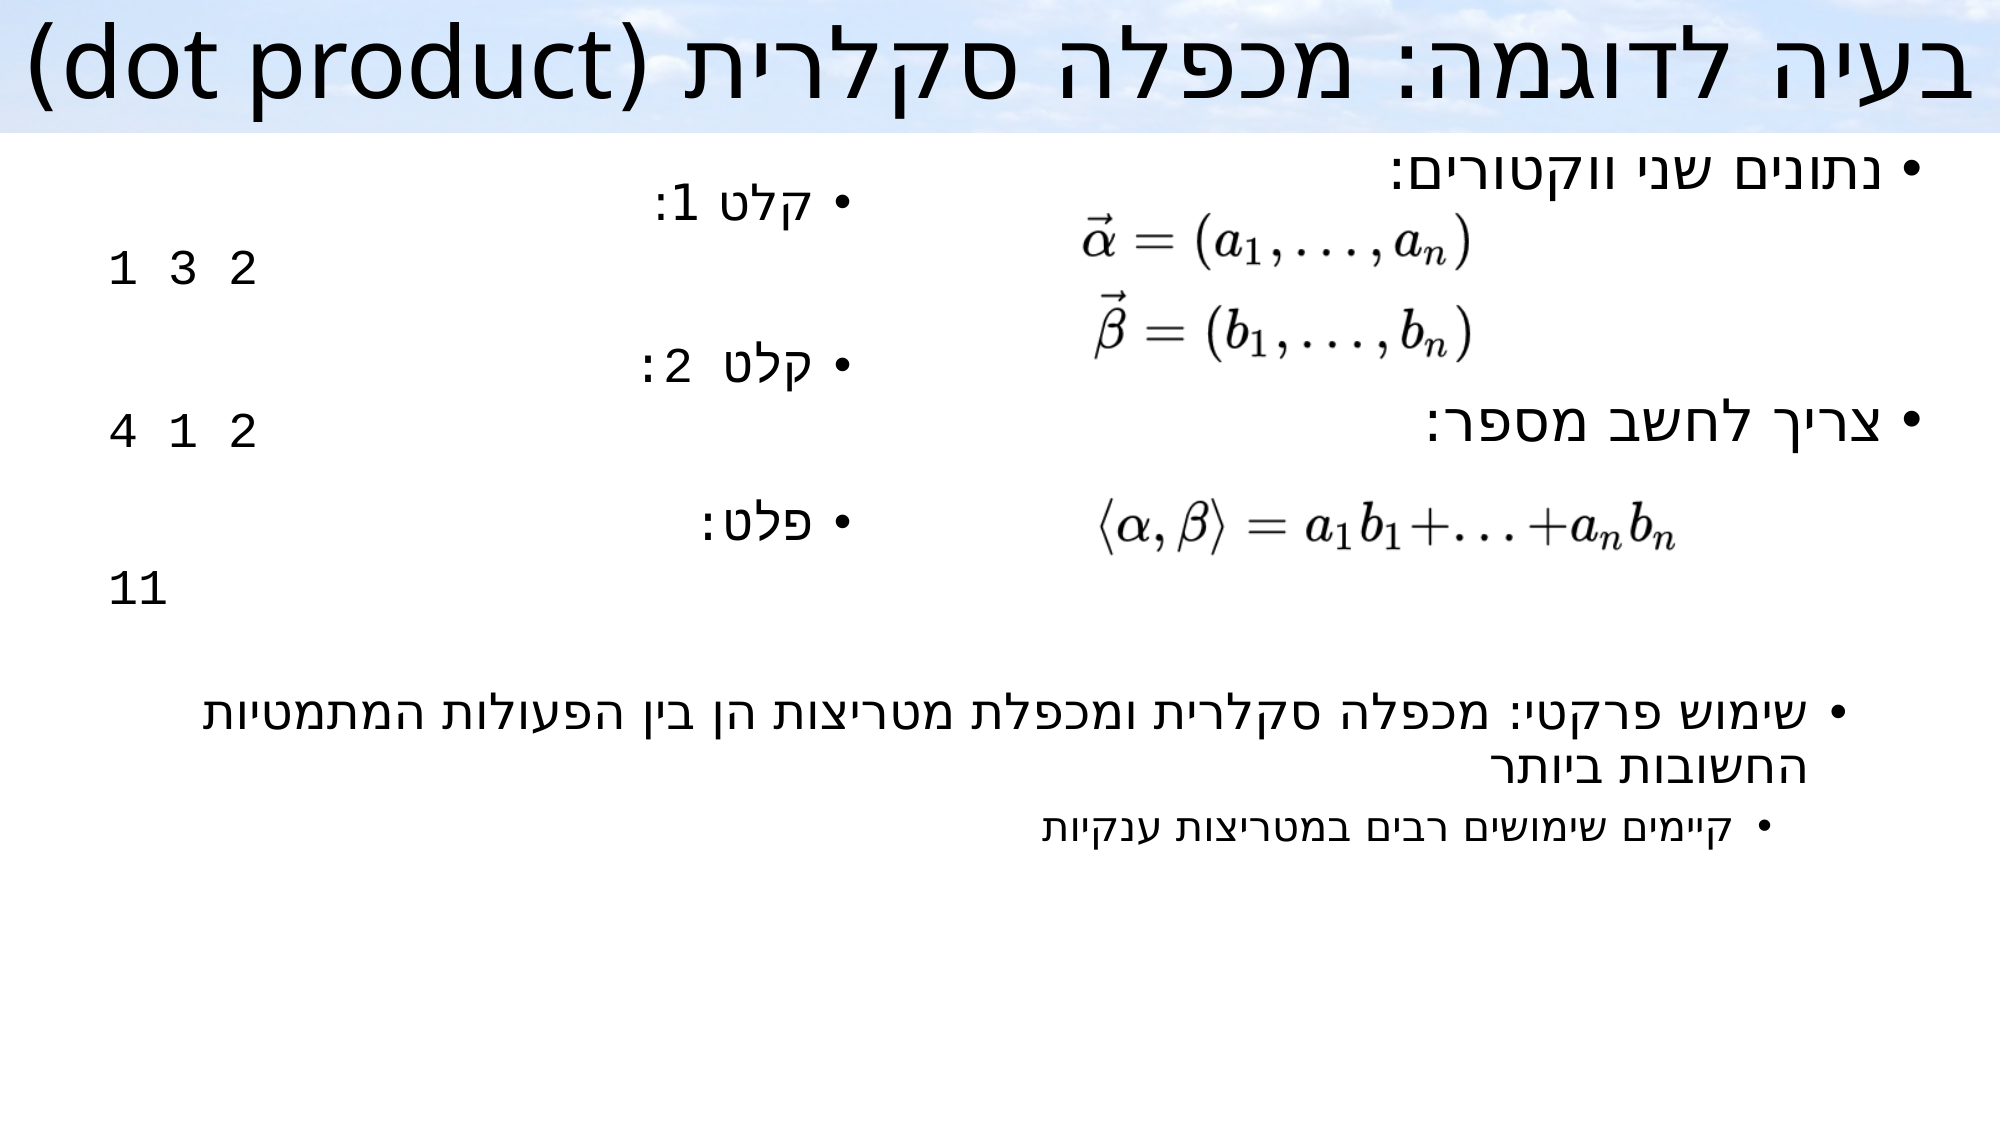

# בעיה לדוגמה: מכפלה סקלרית (dot product)
נתונים שני ווקטורים:
צריך לחשב מספר:
קלט 1:
1 3 2
קלט 2:
4 1 2
פלט:
11
שימוש פרקטי: מכפלה סקלרית ומכפלת מטריצות הן בין הפעולות המתמטיות החשובות ביותר
קיימים שימושים רבים במטריצות ענקיות